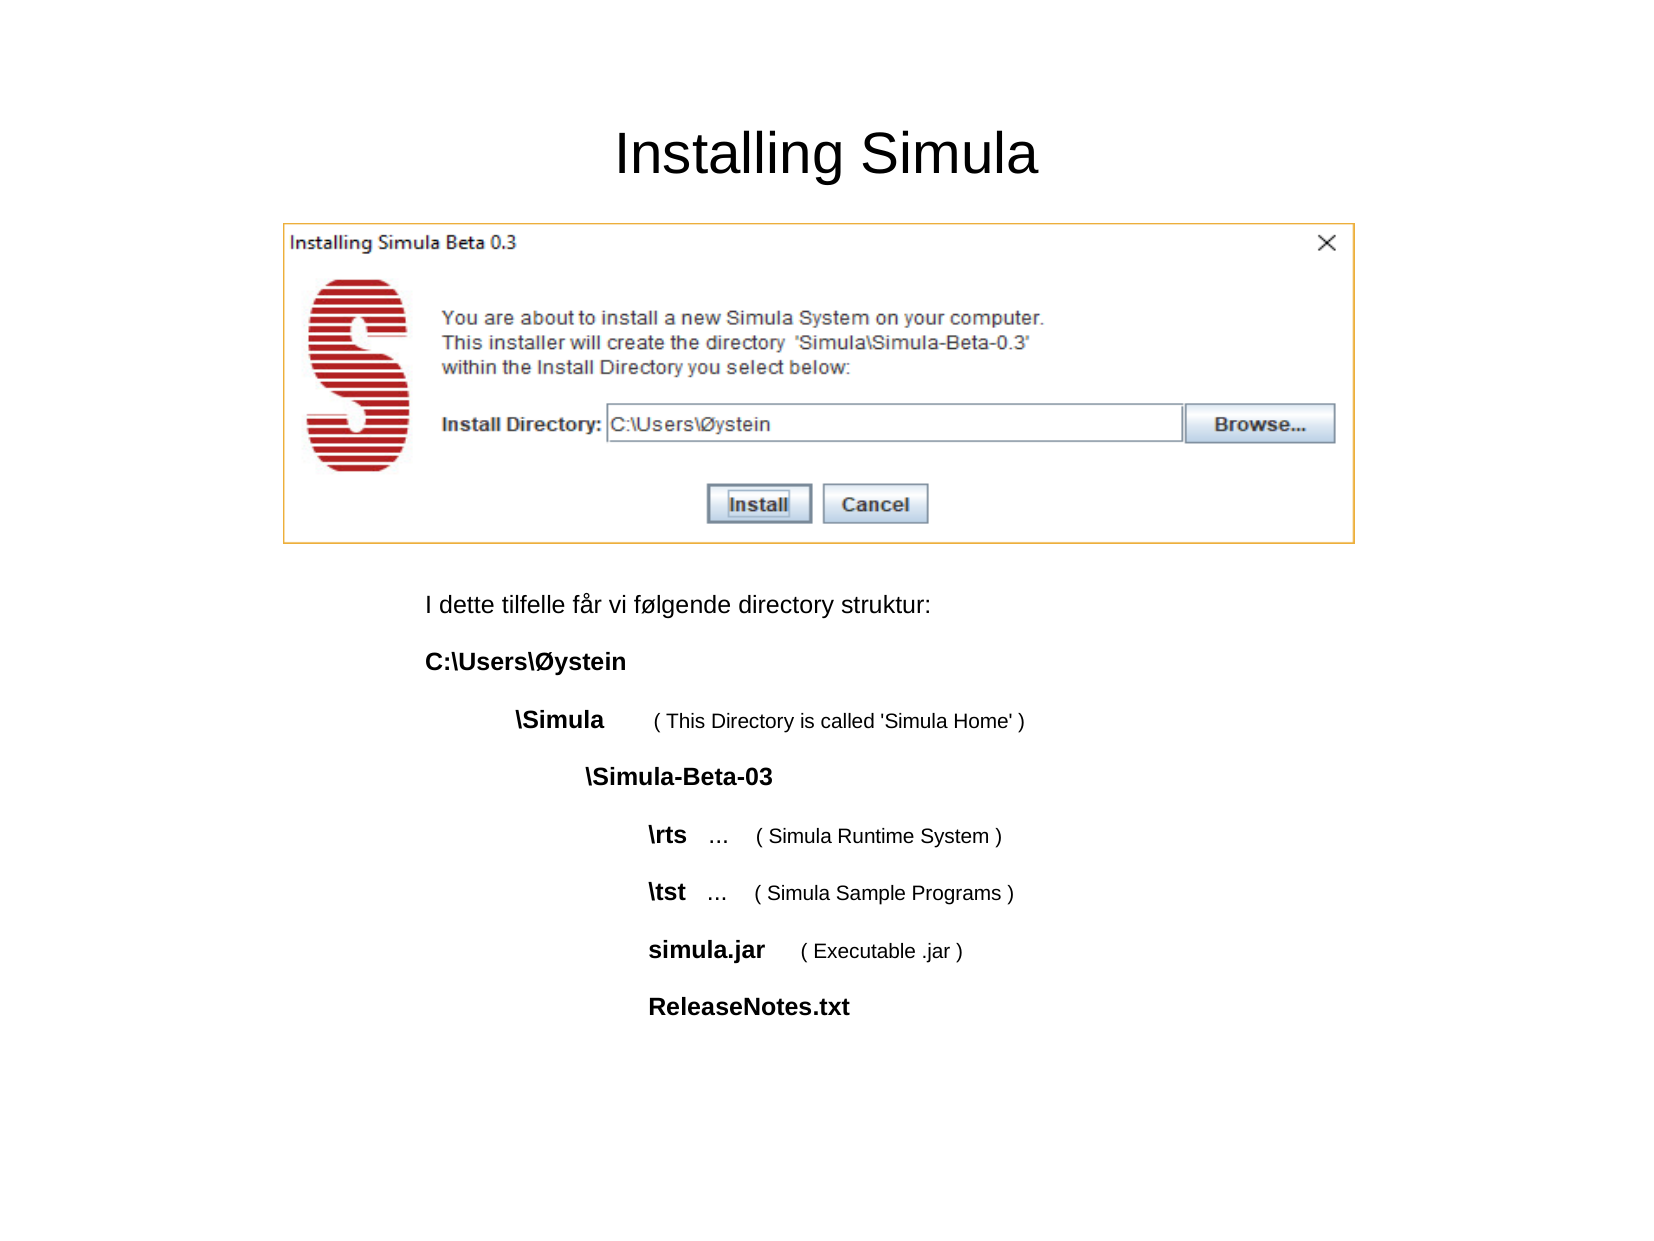

# Installing Simula
I dette tilfelle får vi følgende directory struktur:
C:\Users\Øystein
 \Simula ( This Directory is called 'Simula Home' )
 \Simula-Beta-03
 \rts ... ( Simula Runtime System )
 \tst ... ( Simula Sample Programs )
 simula.jar ( Executable .jar )
 ReleaseNotes.txt